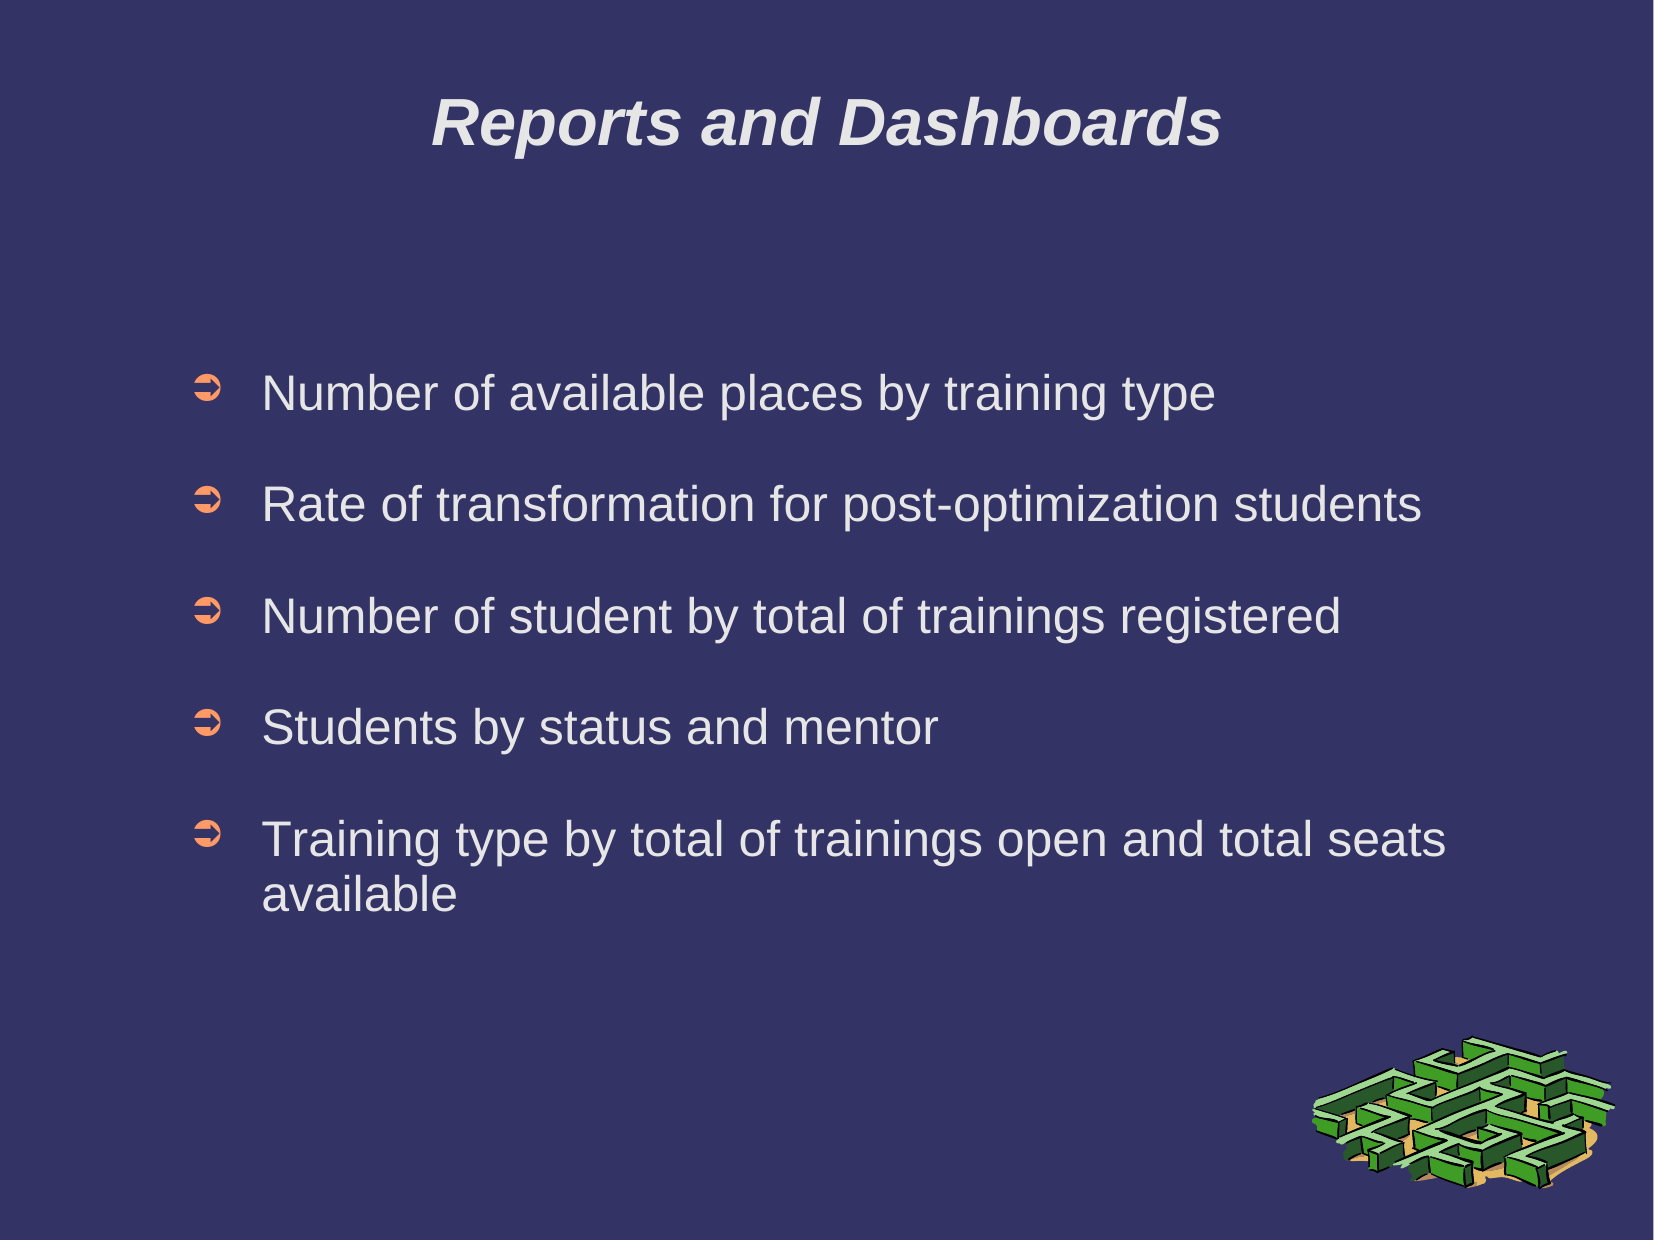

# Reports and Dashboards
Number of available places by training type
Rate of transformation for post-optimization students
Number of student by total of trainings registered
Students by status and mentor
Training type by total of trainings open and total seats available